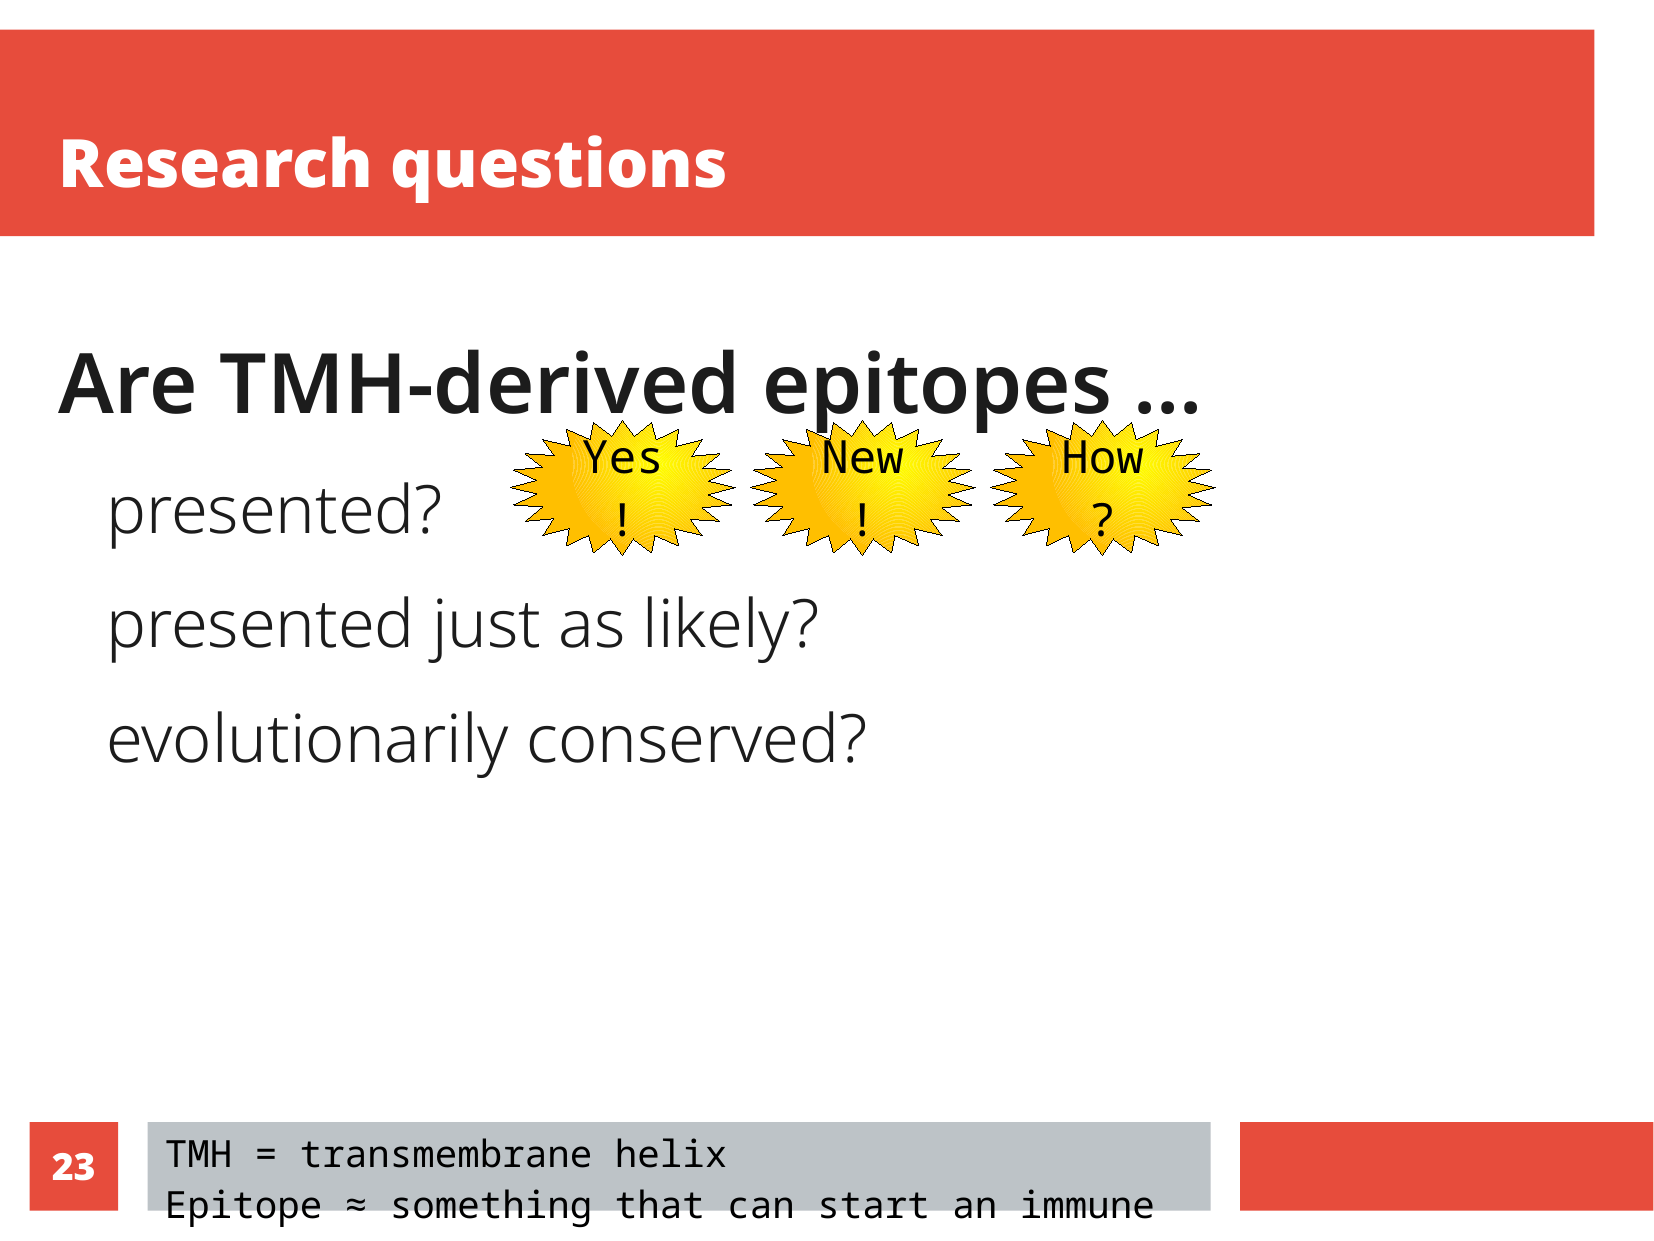

# Research questions
Are TMH-derived epitopes ...
presented?
presented just as likely?
evolutionarily conserved?
Yes!
New!
How?
TMH = transmembrane helix
Epitope ≈ something that can start an immune response
23